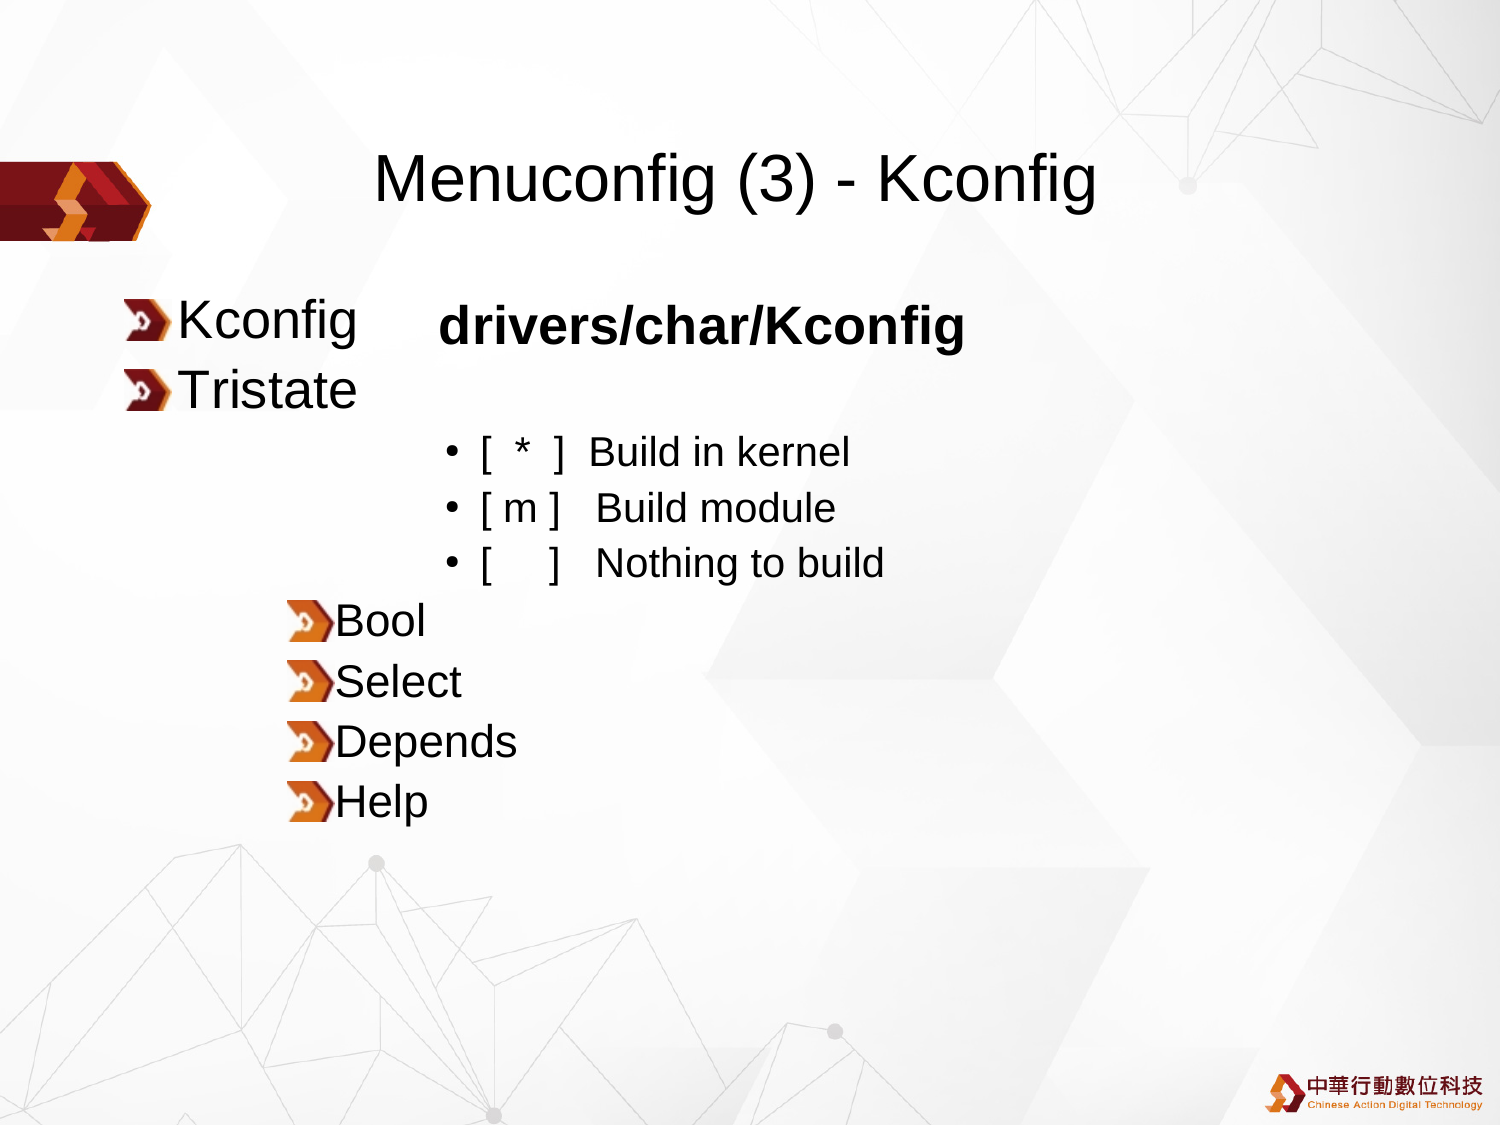

# Menuconfig (3) - Kconfig
drivers/char/Kconfig
Kconfig
Tristate
[ * ] Build in kernel
[ m ] Build module
[ ] Nothing to build
Bool
Select
Depends
Help